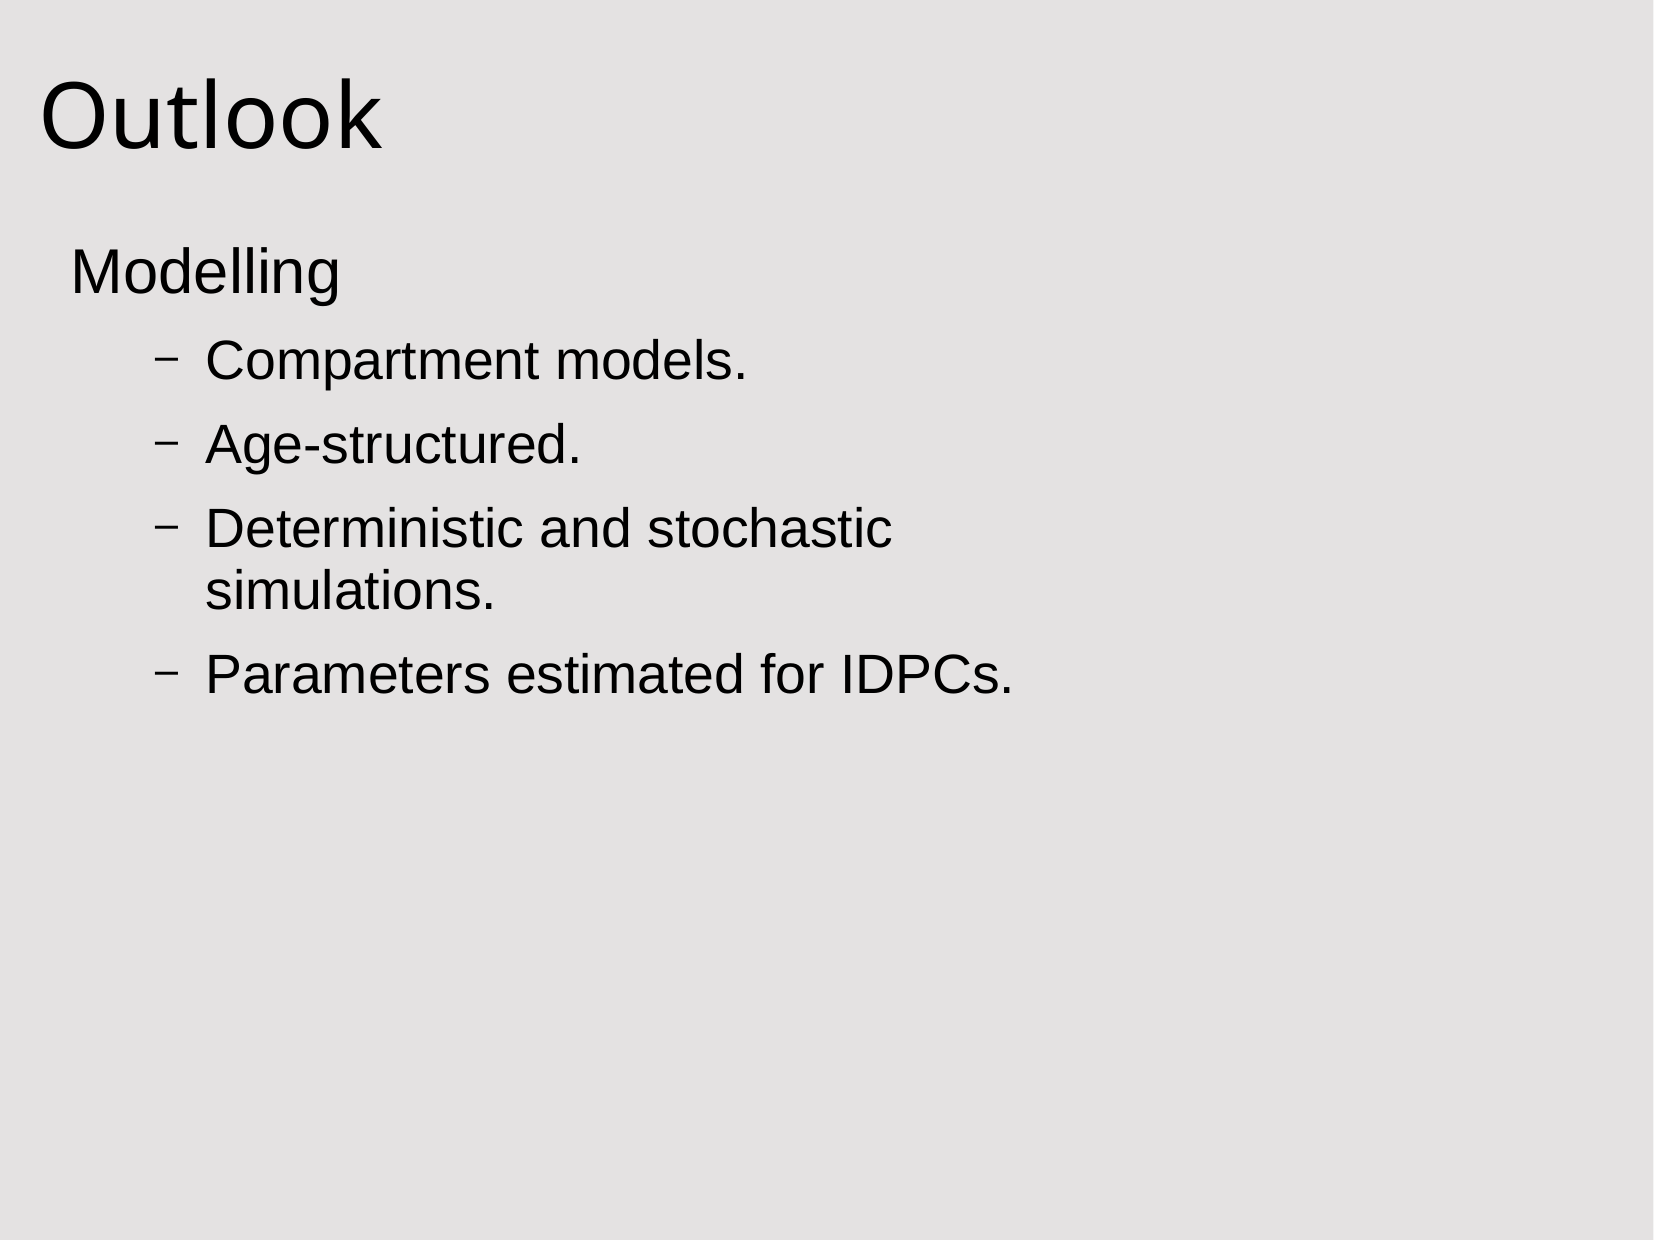

Outlook
# Modelling
Compartment models.
Age-structured.
Deterministic and stochastic simulations.
Parameters estimated for IDPCs.